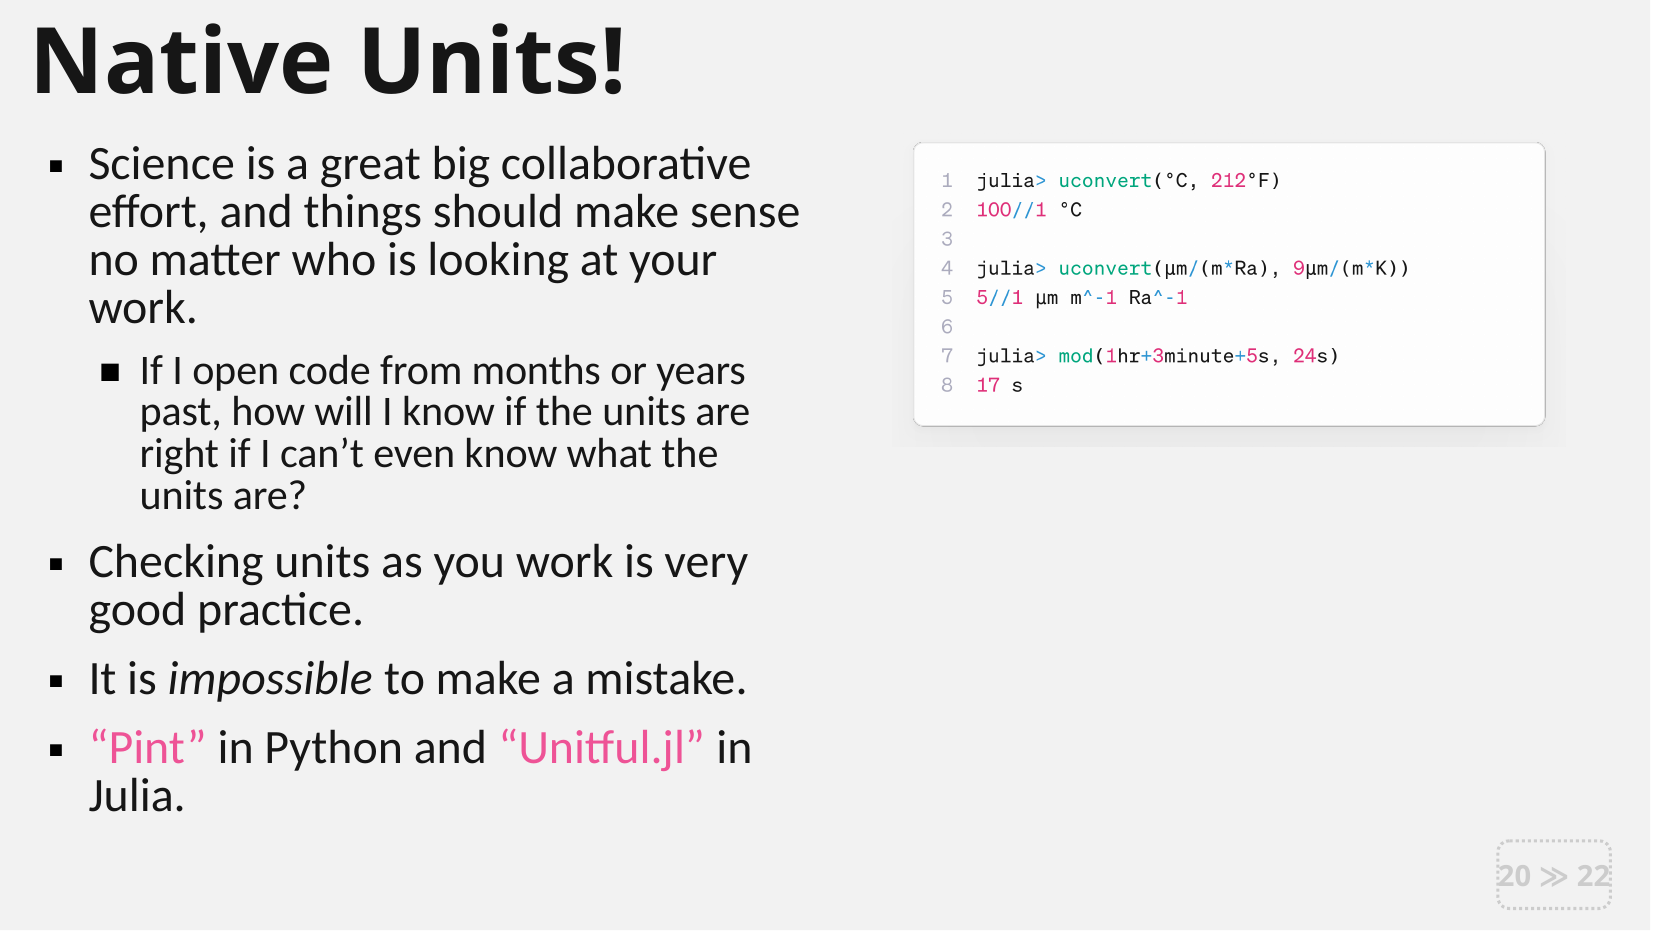

# Native Units!
Science is a great big collaborative effort, and things should make sense no matter who is looking at your work.
If I open code from months or years past, how will I know if the units are right if I can’t even know what the units are?
Checking units as you work is very good practice.
It is impossible to make a mistake.
“Pint” in Python and “Unitful.jl” in Julia.